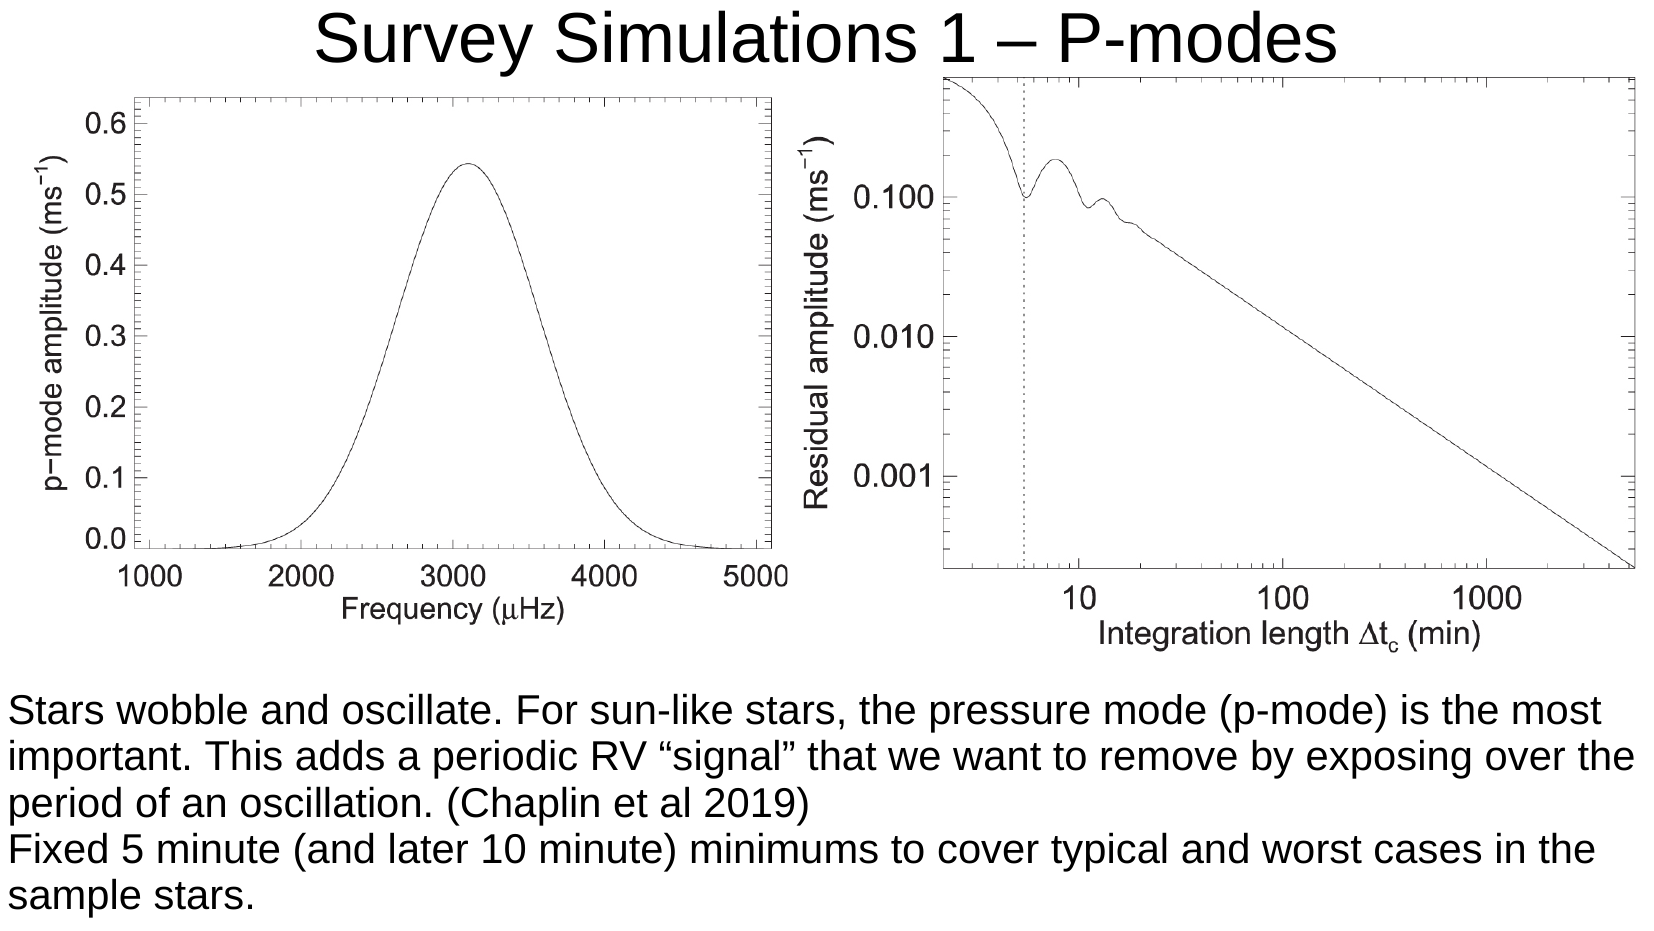

# Survey Simulations 1 – P-modes
Stars wobble and oscillate. For sun-like stars, the pressure mode (p-mode) is the most important. This adds a periodic RV “signal” that we want to remove by exposing over the period of an oscillation. (Chaplin et al 2019)
Fixed 5 minute (and later 10 minute) minimums to cover typical and worst cases in the sample stars.